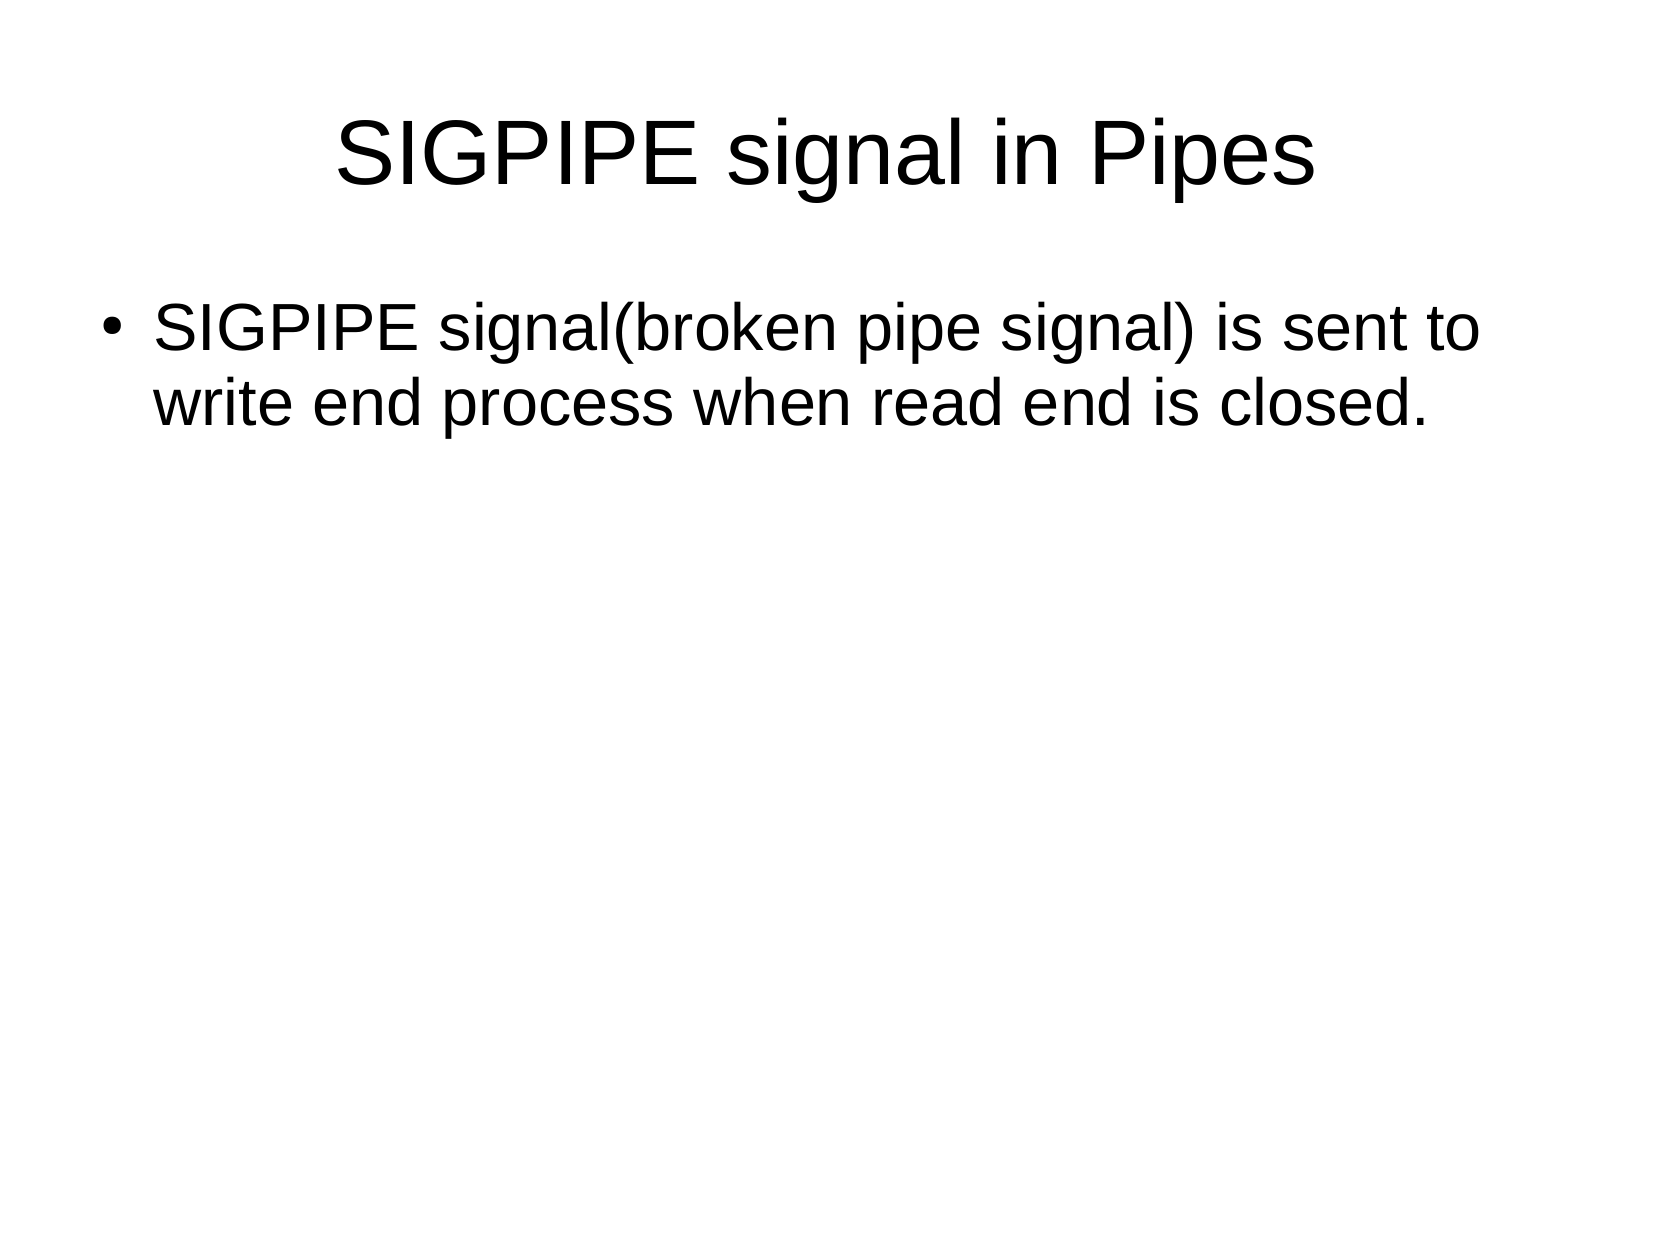

# SIGPIPE signal in Pipes
SIGPIPE signal(broken pipe signal) is sent to write end process when read end is closed.